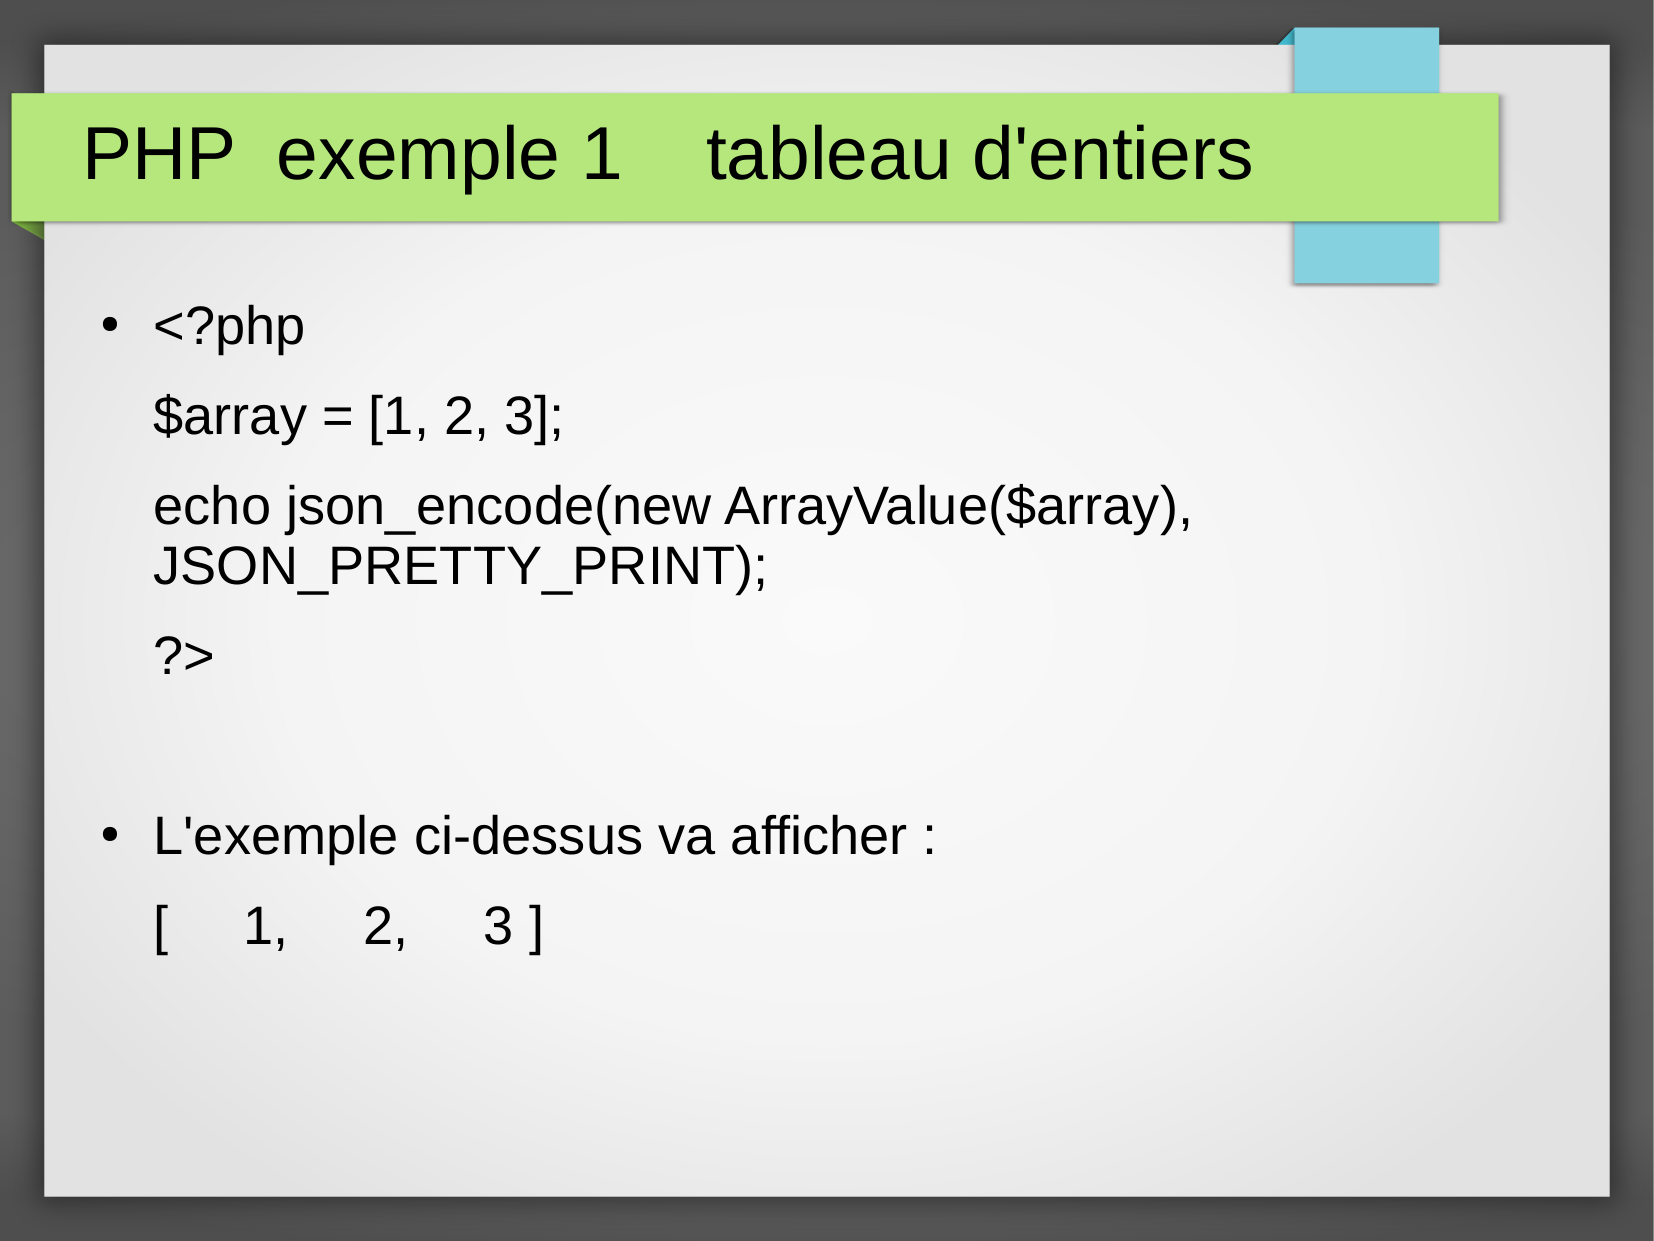

# PHP exemple 1 tableau d'entiers
<?php
$array = [1, 2, 3];
echo json_encode(new ArrayValue($array), JSON_PRETTY_PRINT);
?>
L'exemple ci-dessus va afficher :
[ 1, 2, 3 ]